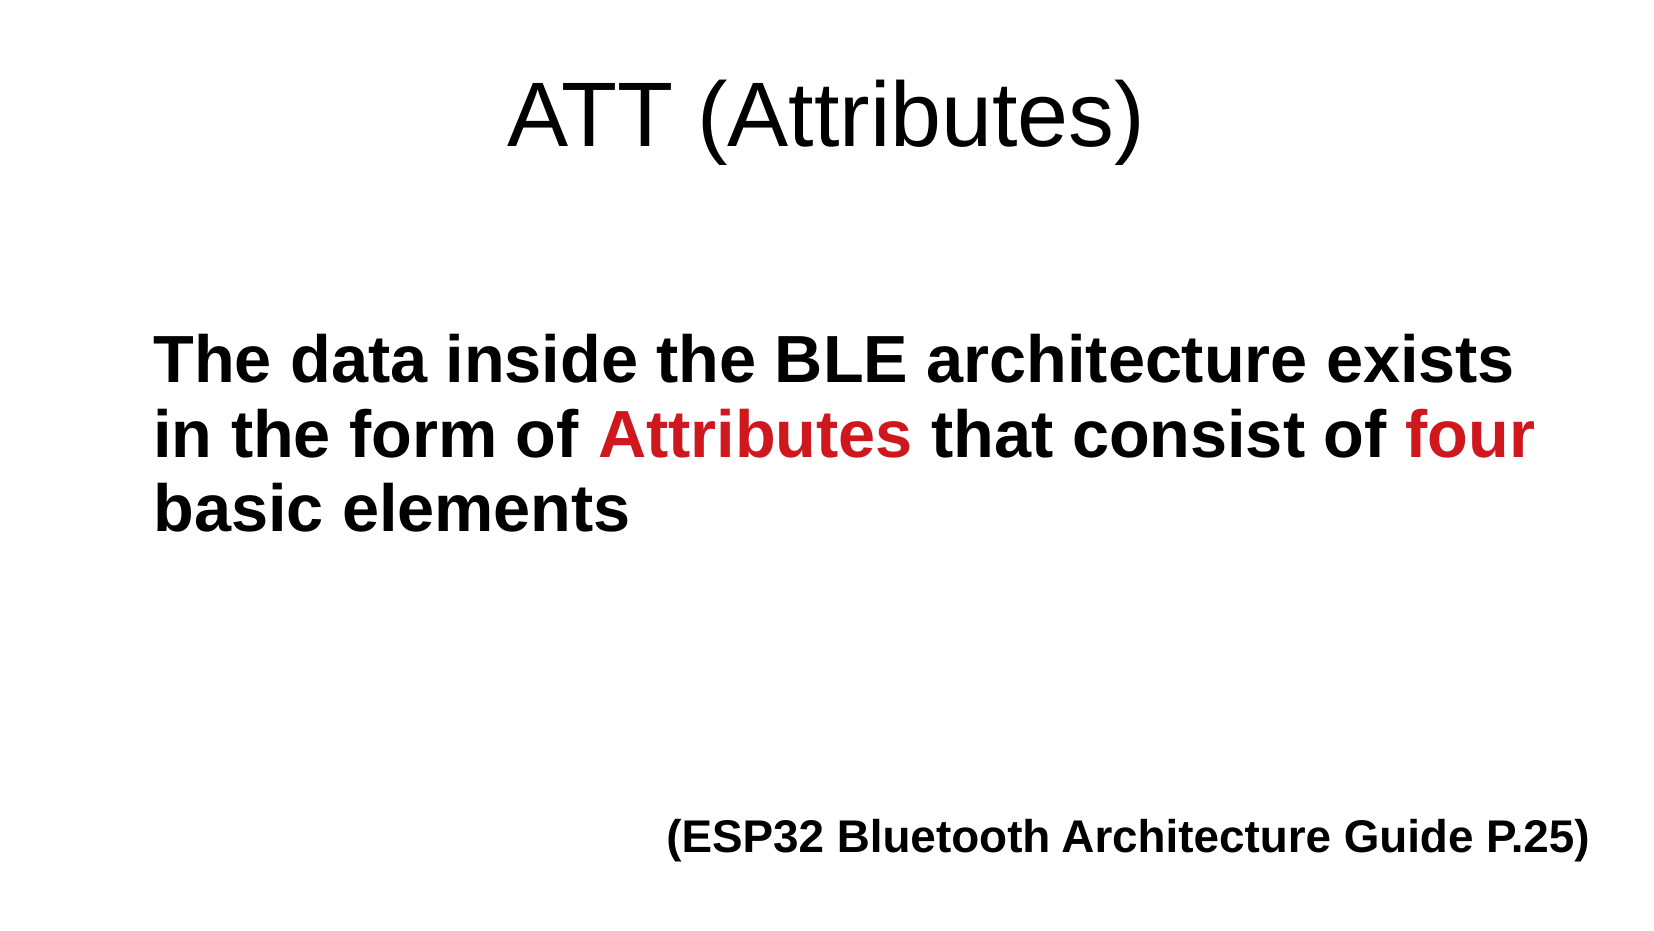

# ATT (Attributes)
The data inside the BLE architecture exists in the form of Attributes that consist of four basic elements
(ESP32 Bluetooth Architecture Guide P.25)